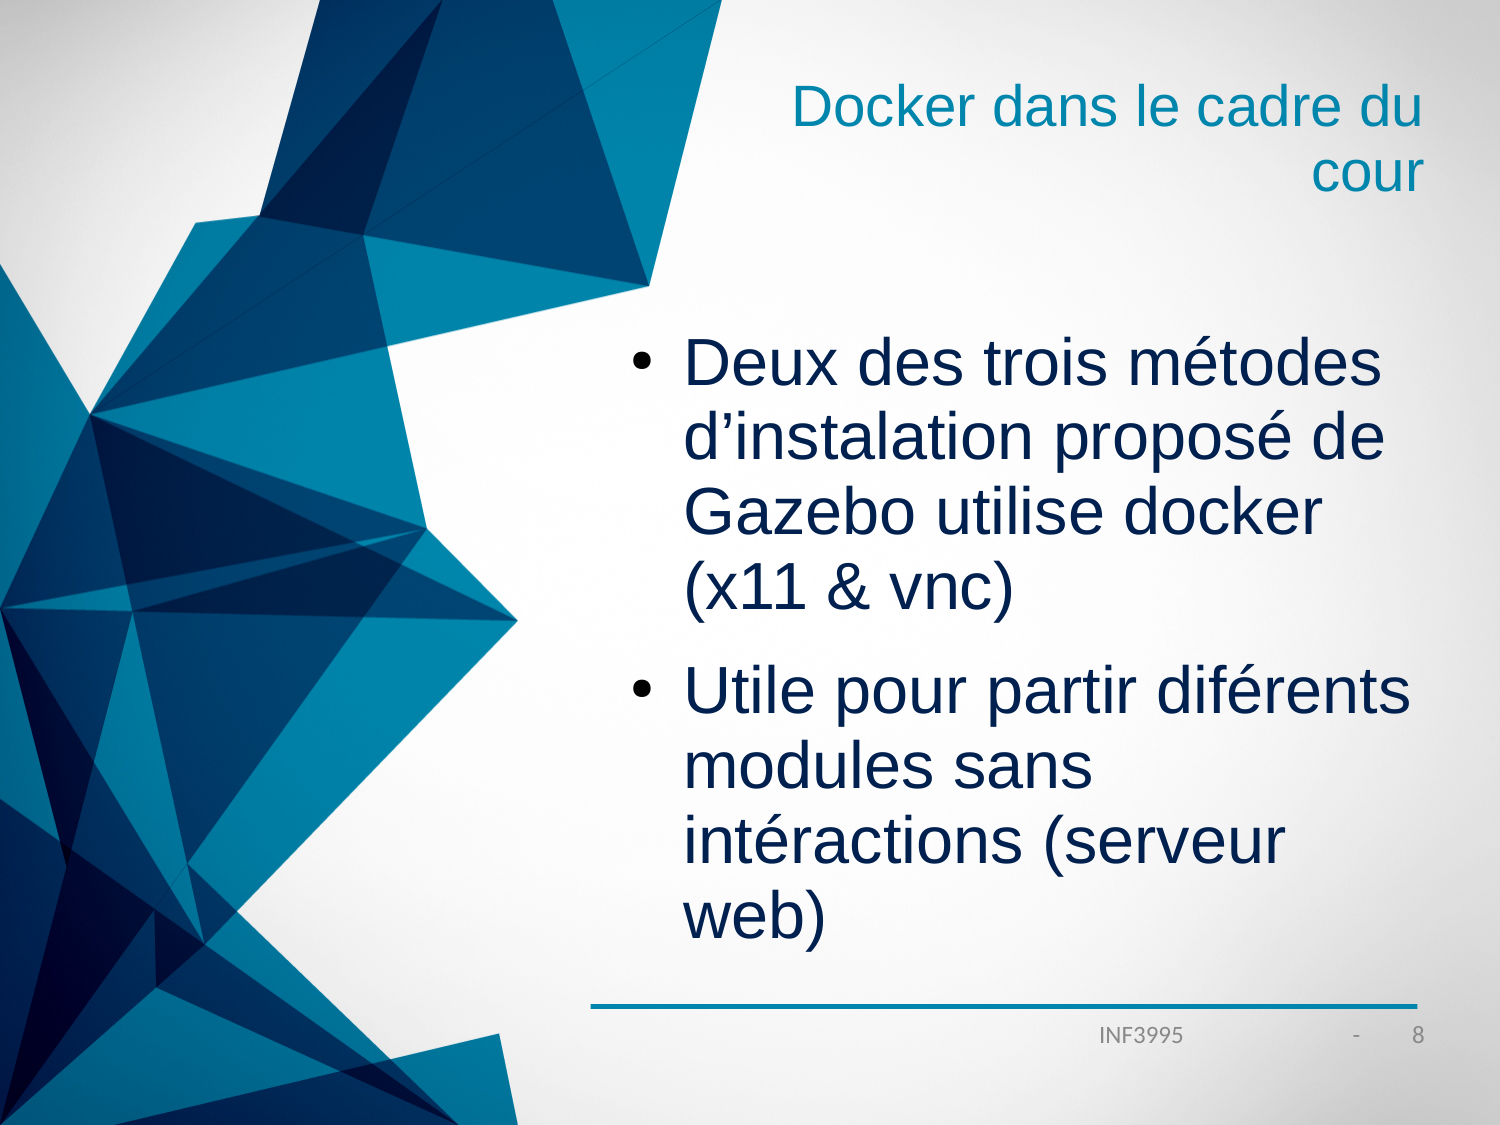

# Docker dans le cadre du cour
Deux des trois métodes d’instalation proposé de Gazebo utilise docker (x11 & vnc)
Utile pour partir diférents modules sans intéractions (serveur web)
YOUR FOOTER HERE
8